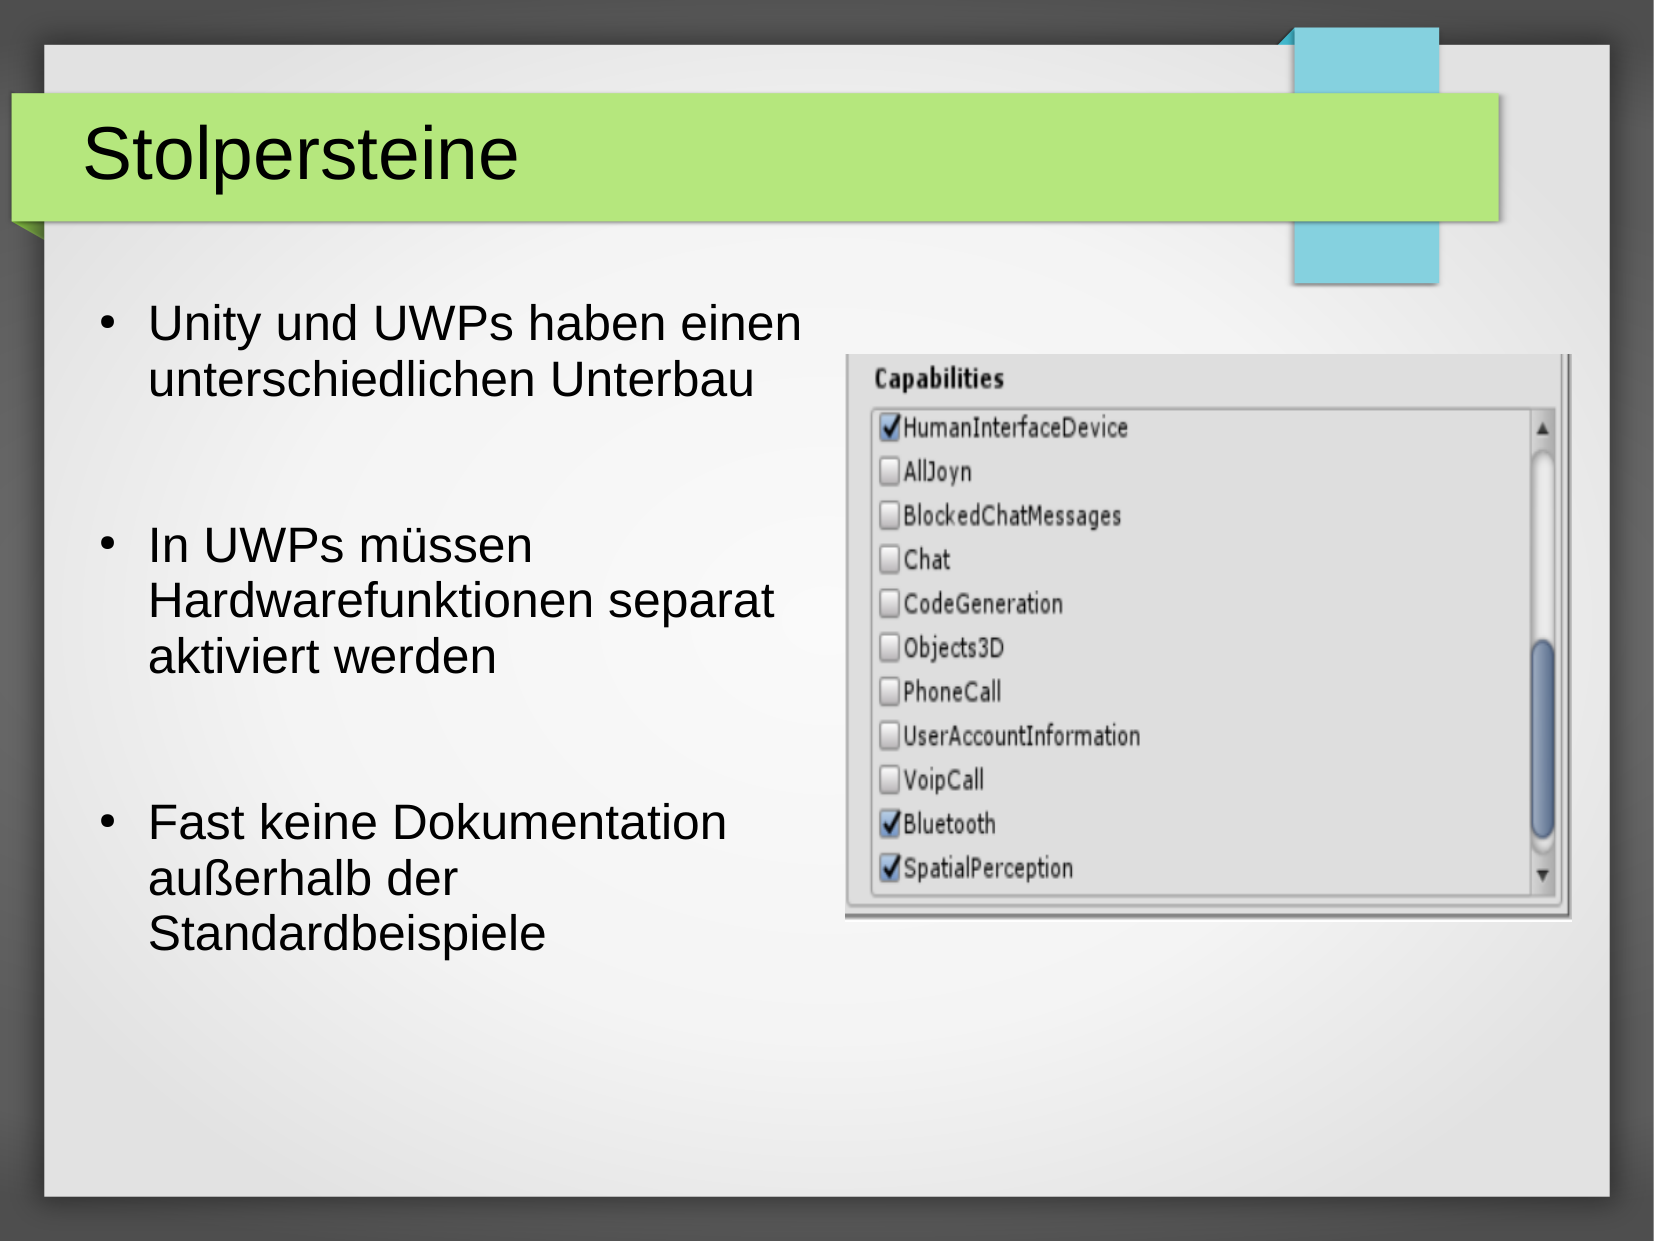

# Stolpersteine
Unity und UWPs haben einen unterschiedlichen Unterbau
In UWPs müssen Hardwarefunktionen separat aktiviert werden
Fast keine Dokumentation außerhalb der Standardbeispiele